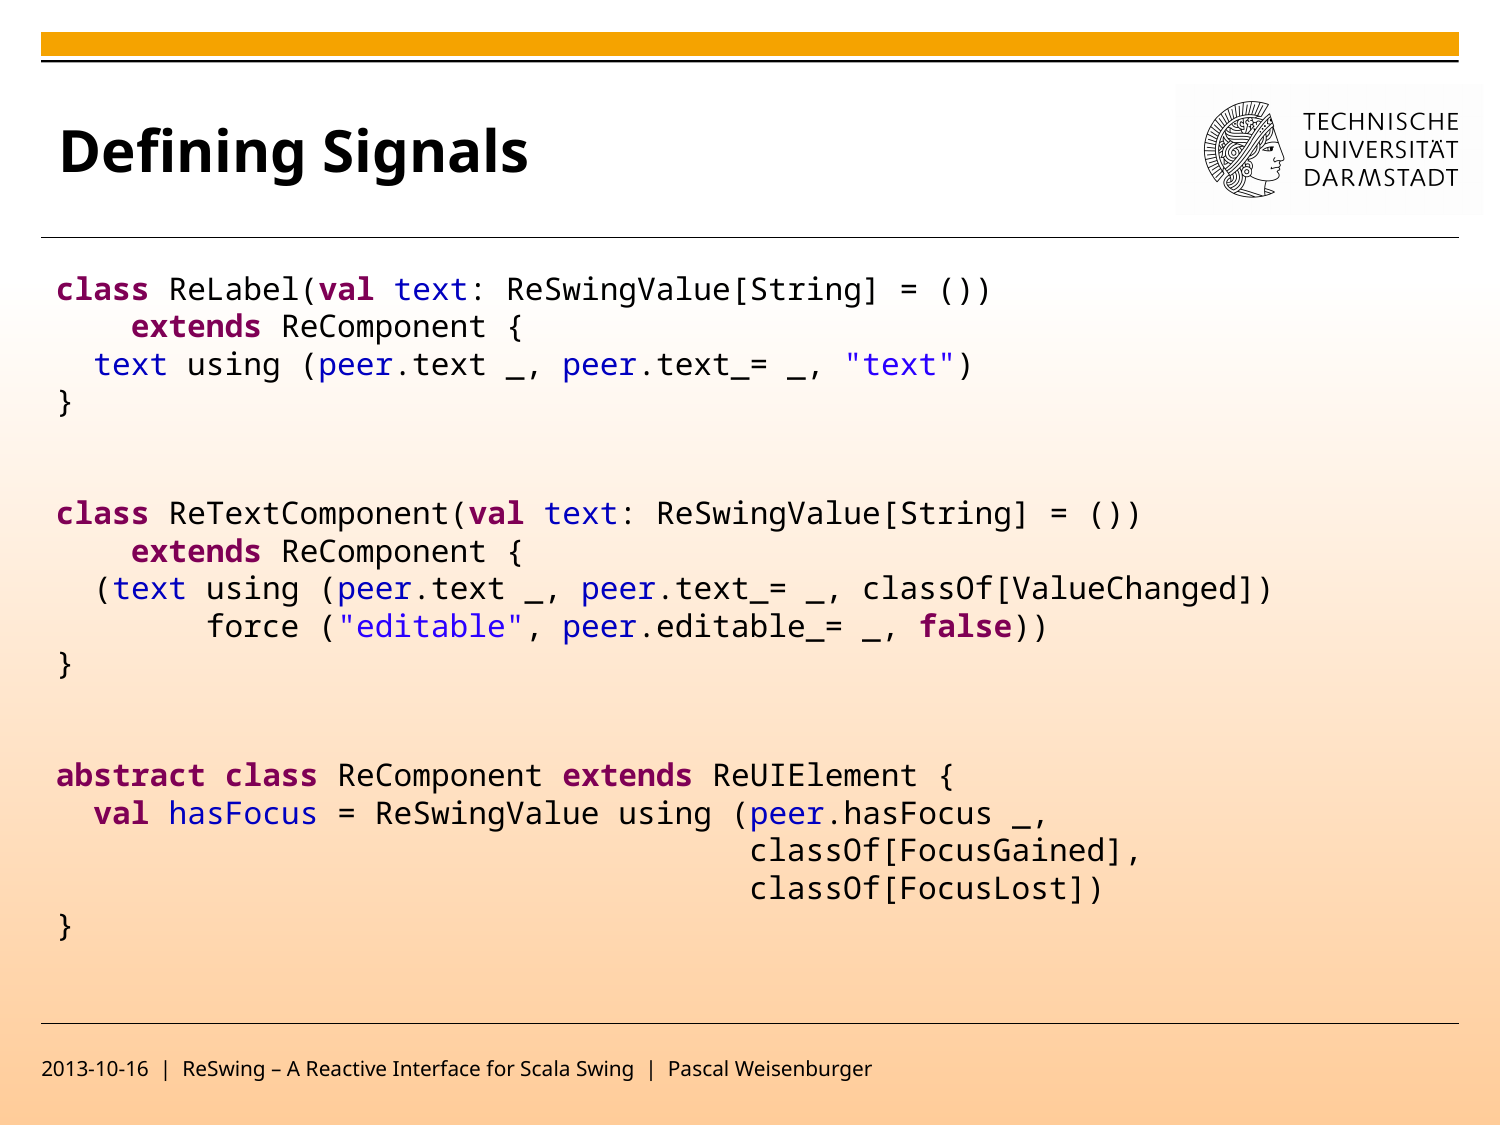

# Defining Signals
class ReLabel(val text: ReSwingValue[String] = ())
 extends ReComponent {
 text using (peer.text _, peer.text_= _, "text")
}
class ReTextComponent(val text: ReSwingValue[String] = ())
 extends ReComponent {
 (text using (peer.text _, peer.text_= _, classOf[ValueChanged])
 force ("editable", peer.editable_= _, false))
}
abstract class ReComponent extends ReUIElement {
 val hasFocus = ReSwingValue using (peer.hasFocus _,
 classOf[FocusGained],
 classOf[FocusLost])
}
Fachbereich nn | Institut nn | Prof. nn